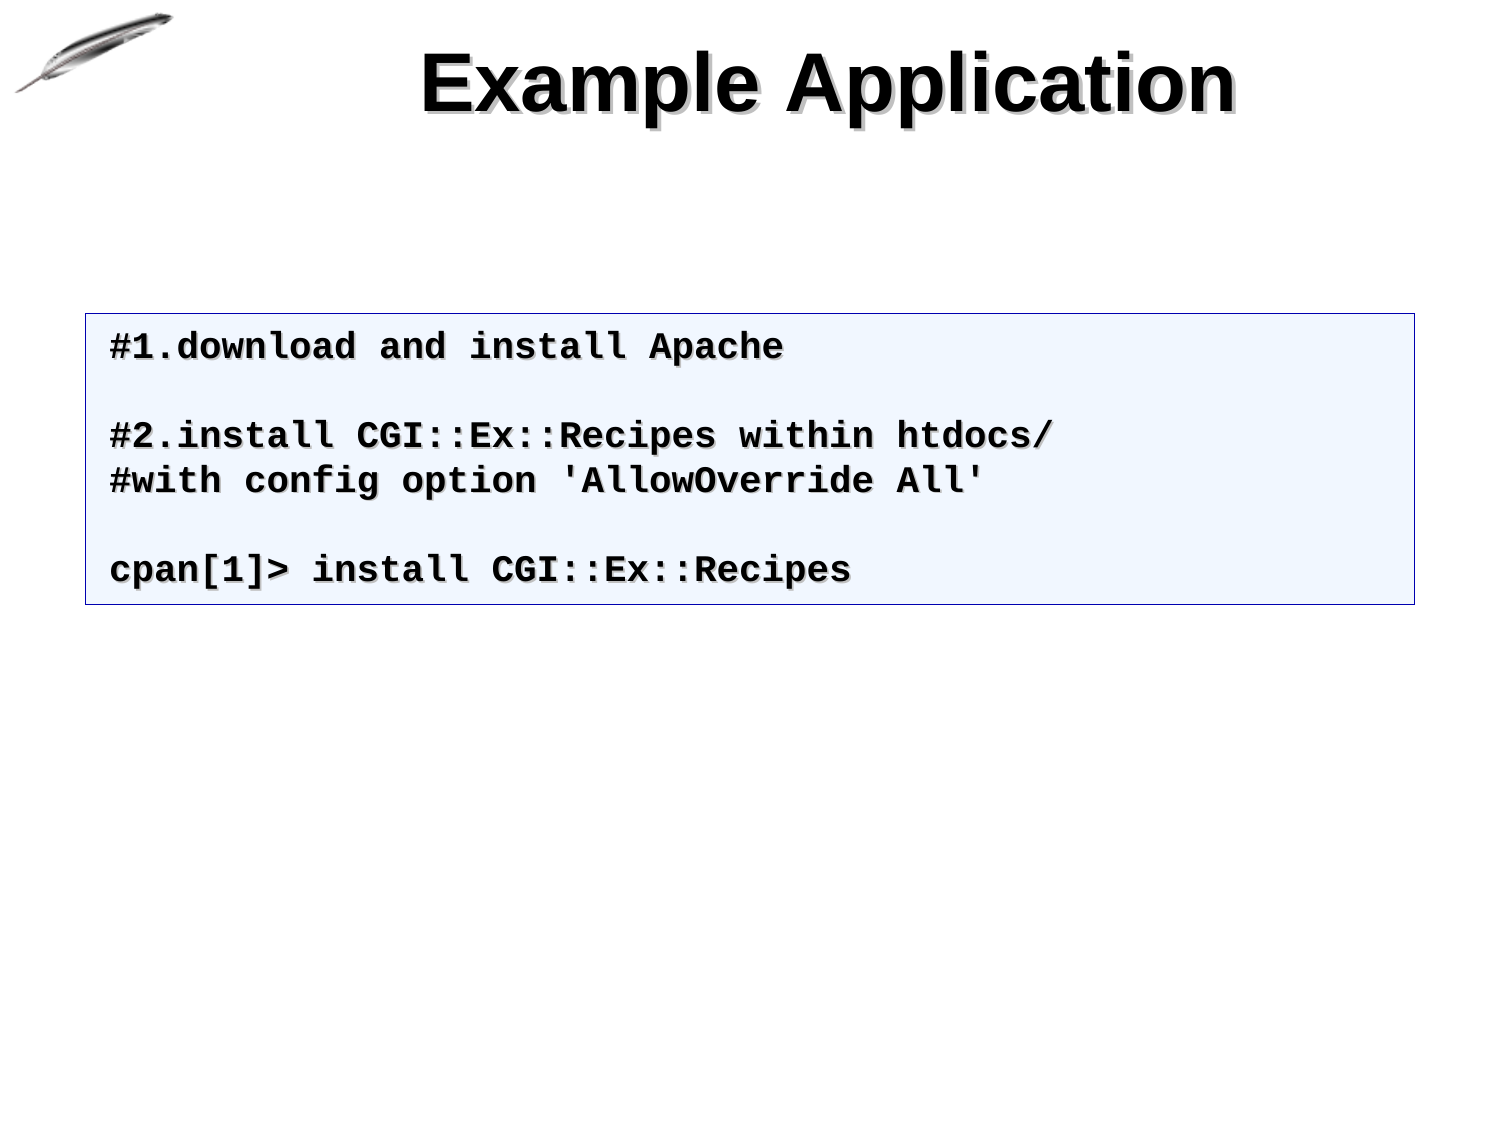

# Example Application
#1.download and install Apache
#2.install CGI::Ex::Recipes within htdocs/
#with config option 'AllowOverride All'
cpan[1]> install CGI::Ex::Recipes